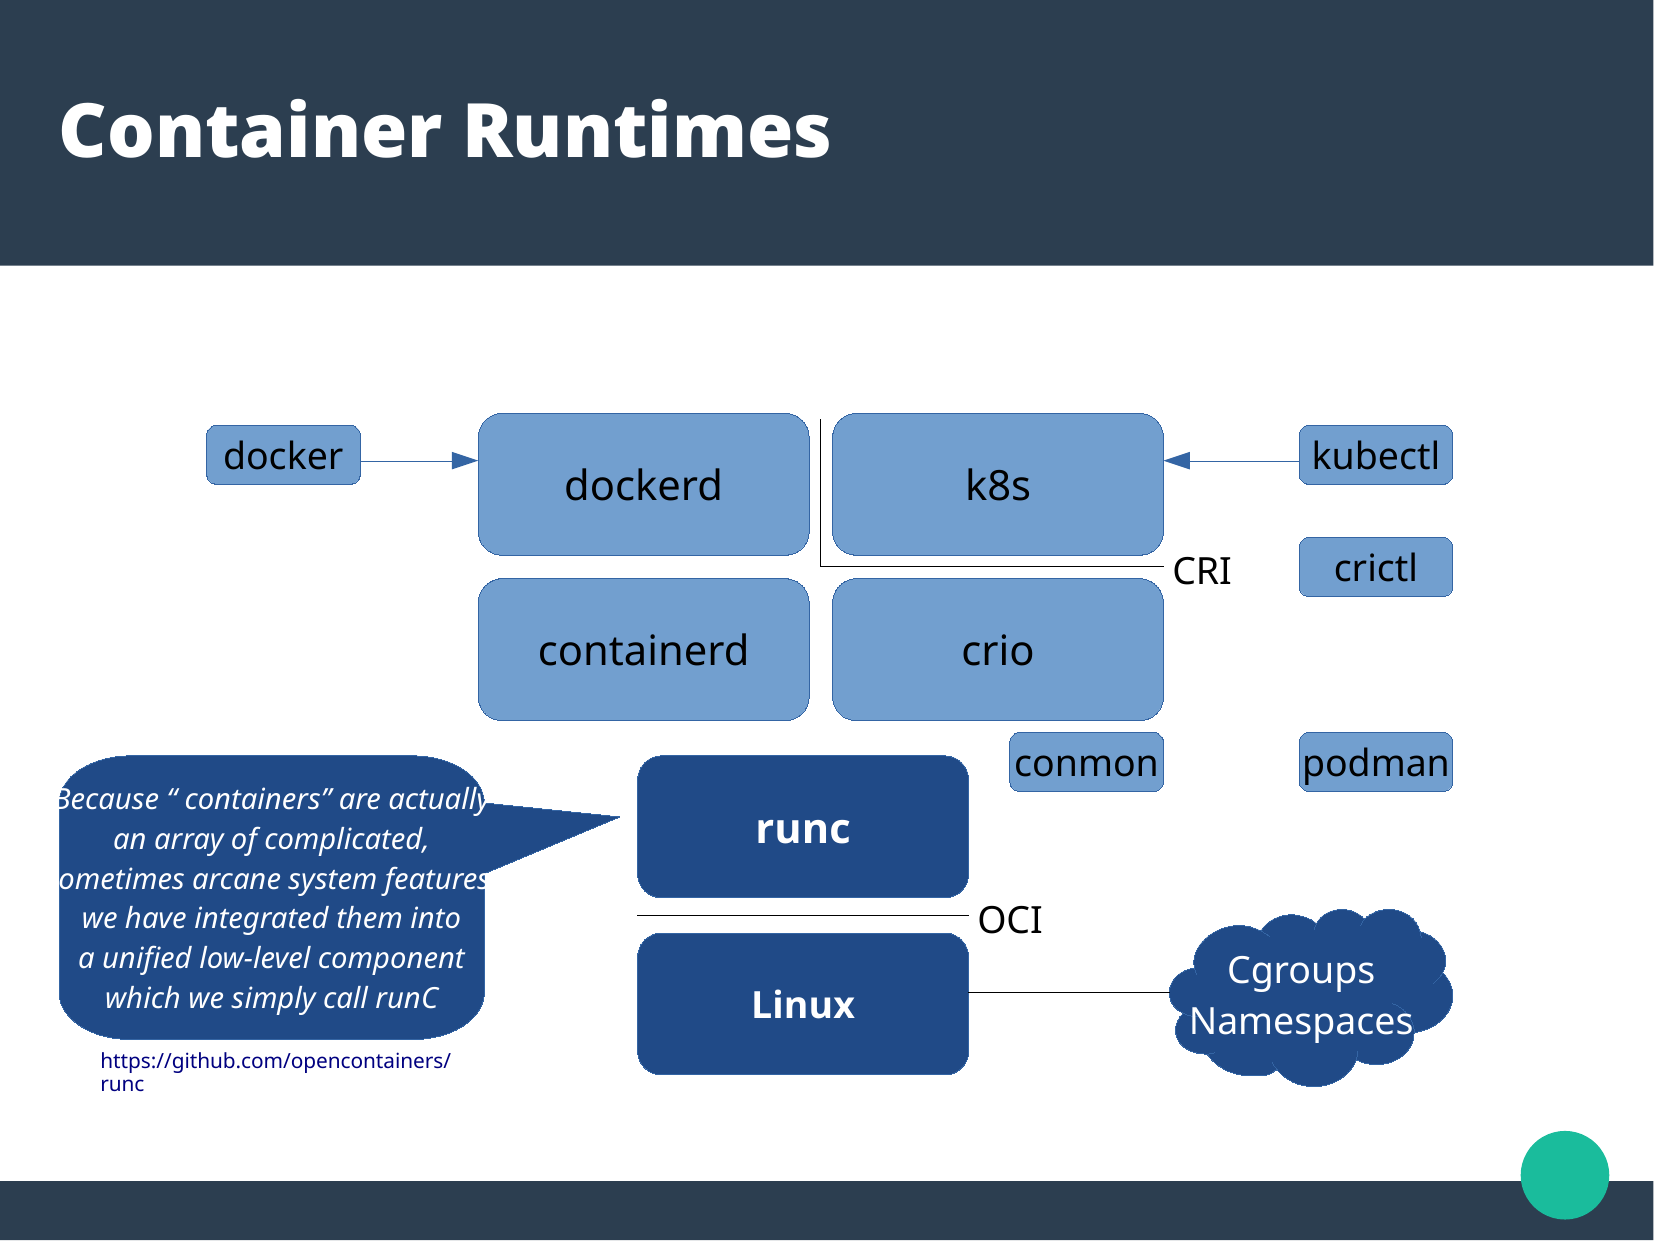

# Container Runtimes
dockerd
k8s
docker
kubectl
CRI
crictl
containerd
crio
conmon
podman
Because “ containers” are actually
an array of complicated,
sometimes arcane system features,
we have integrated them into
a unified low-level component
which we simply call runC
runc
OCI
Cgroups
Namespaces
Linux
https://github.com/opencontainers/runc